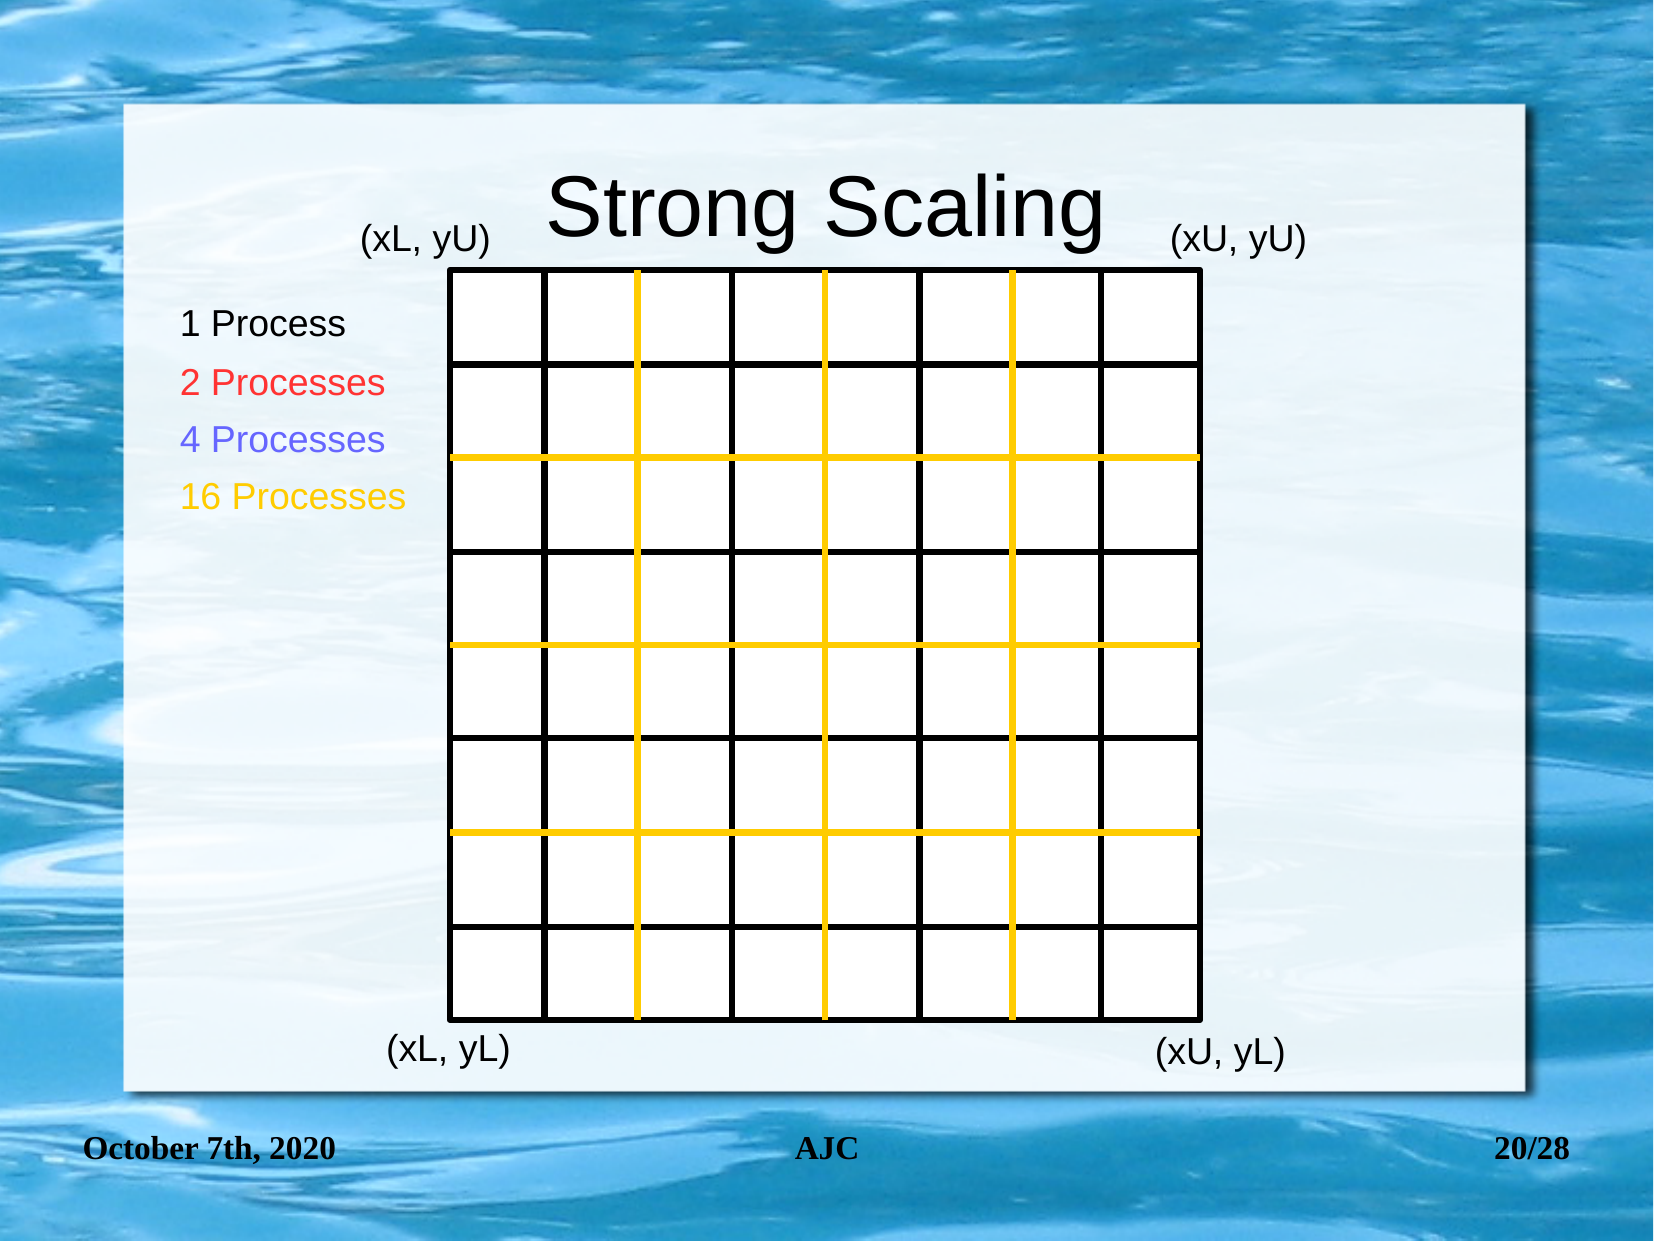

# Strong Scaling
(xU, yU)
(xL, yU)
1 Process
2 Processes
4 Processes
16 Processes
(xL, yL)
(xU, yL)
October 7th, 2020
AJC
20